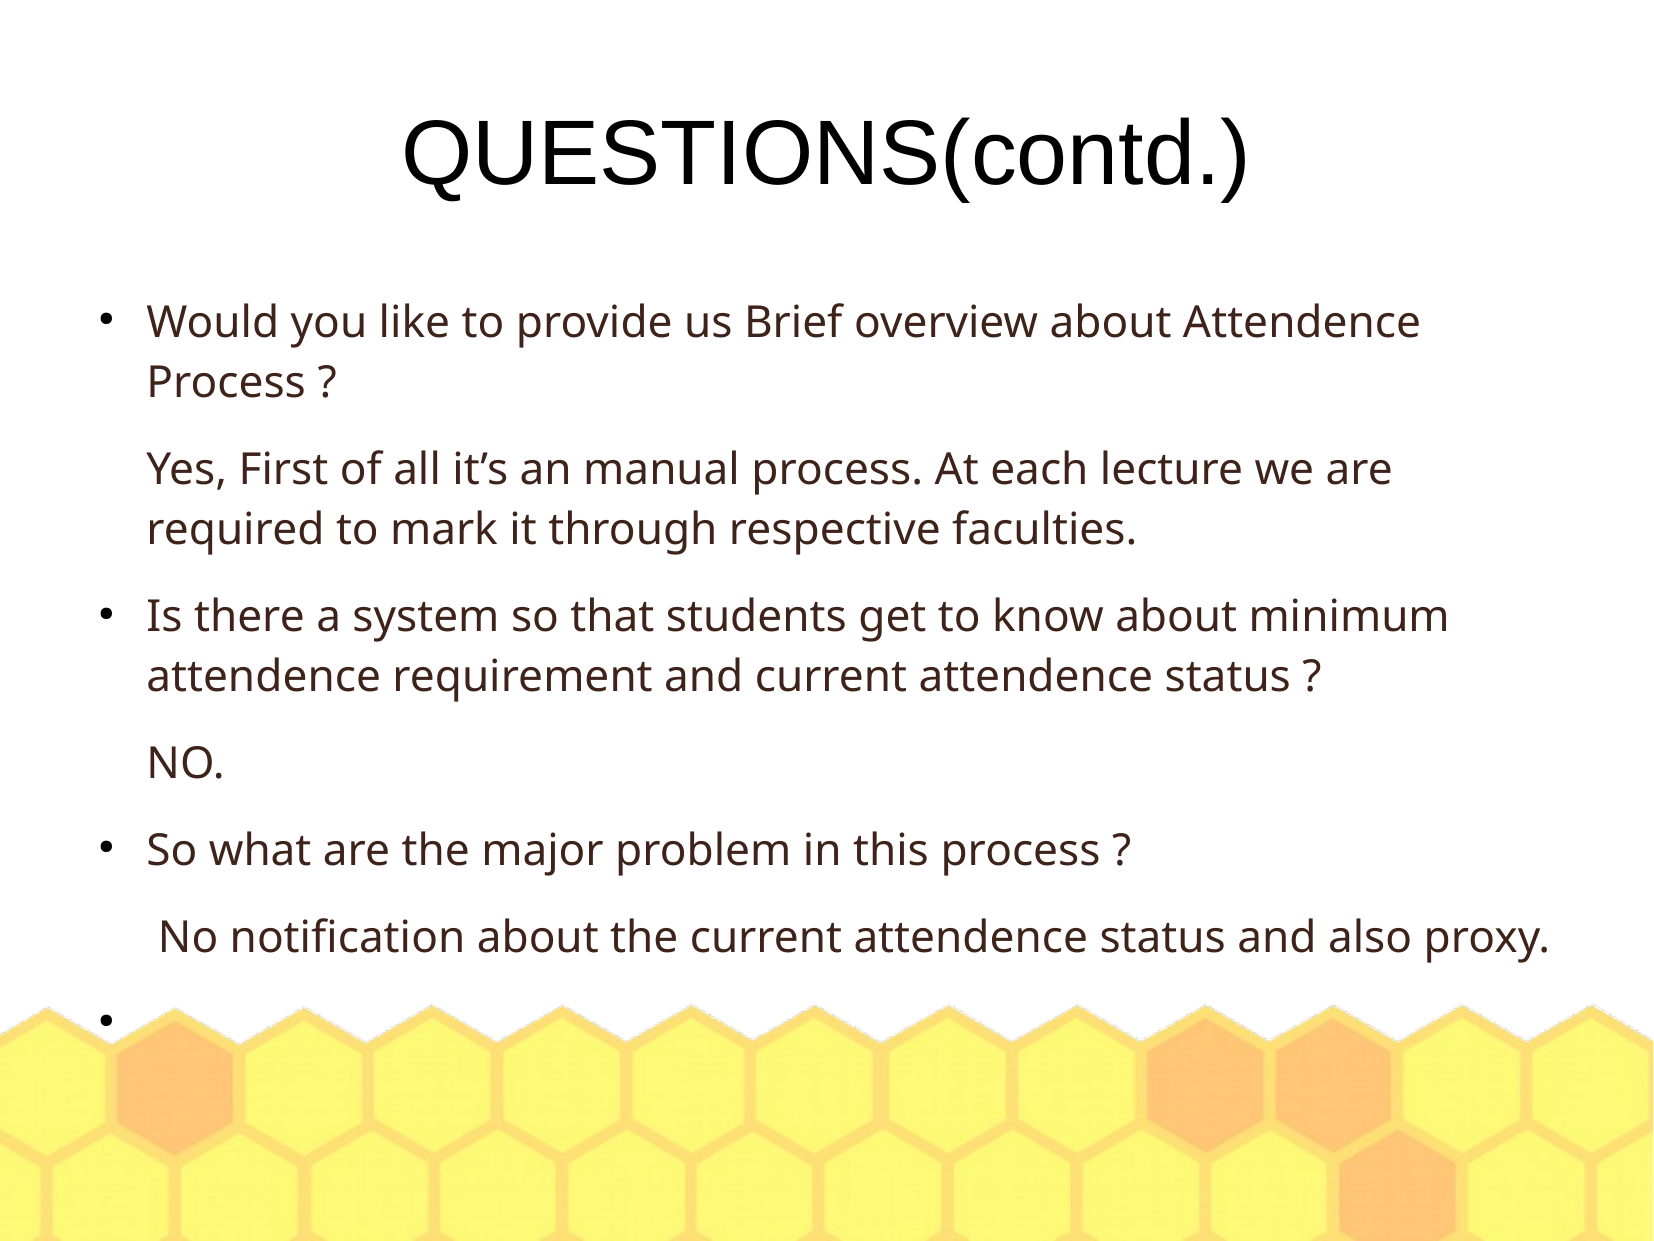

# QUESTIONS(contd.)
Would you like to provide us Brief overview about Attendence Process ?
Yes, First of all it’s an manual process. At each lecture we are required to mark it through respective faculties.
Is there a system so that students get to know about minimum attendence requirement and current attendence status ?
NO.
So what are the major problem in this process ?
 No notification about the current attendence status and also proxy.